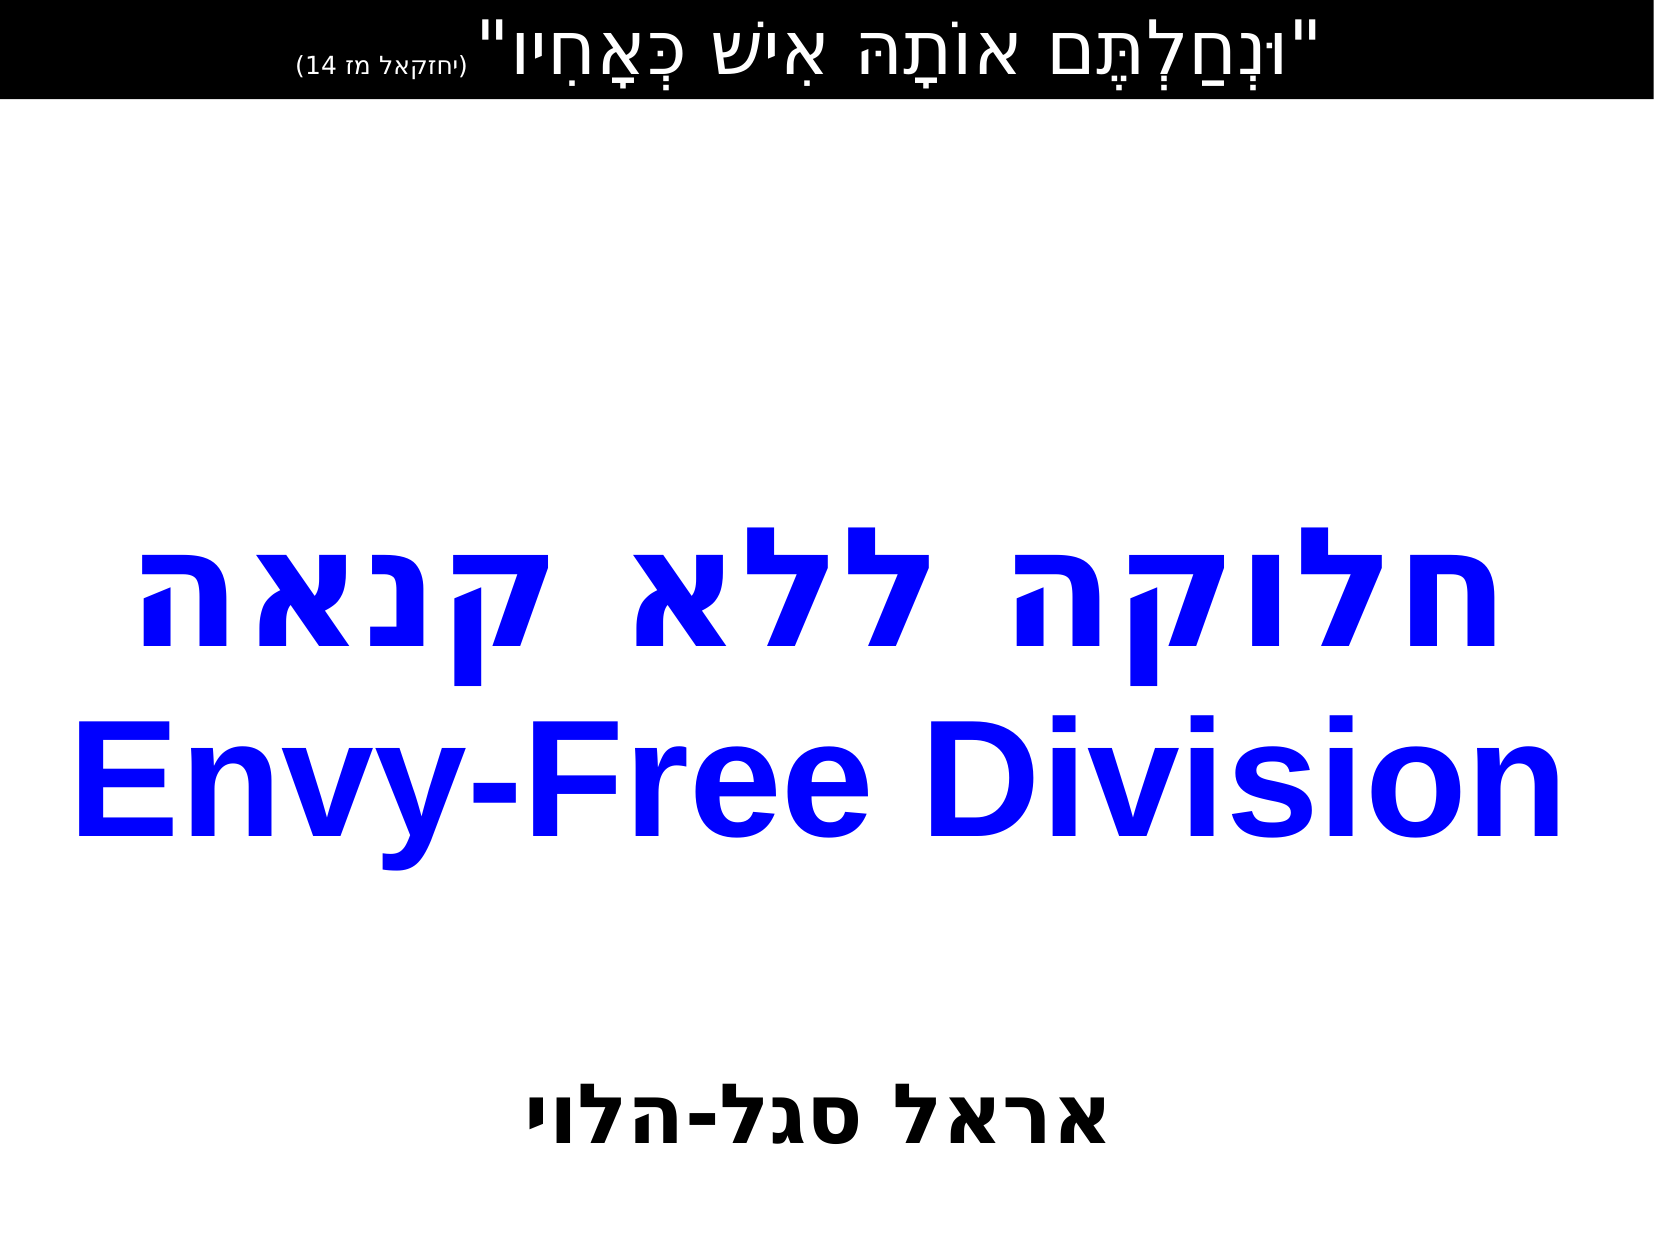

"וּנְחַלְתֶּם אוֹתָהּ אִישׁ כְּאָחִיו" (יחזקאל מז 14)
# חלוקה ללא קנאה Envy-Free Division אראל סגל-הלוי